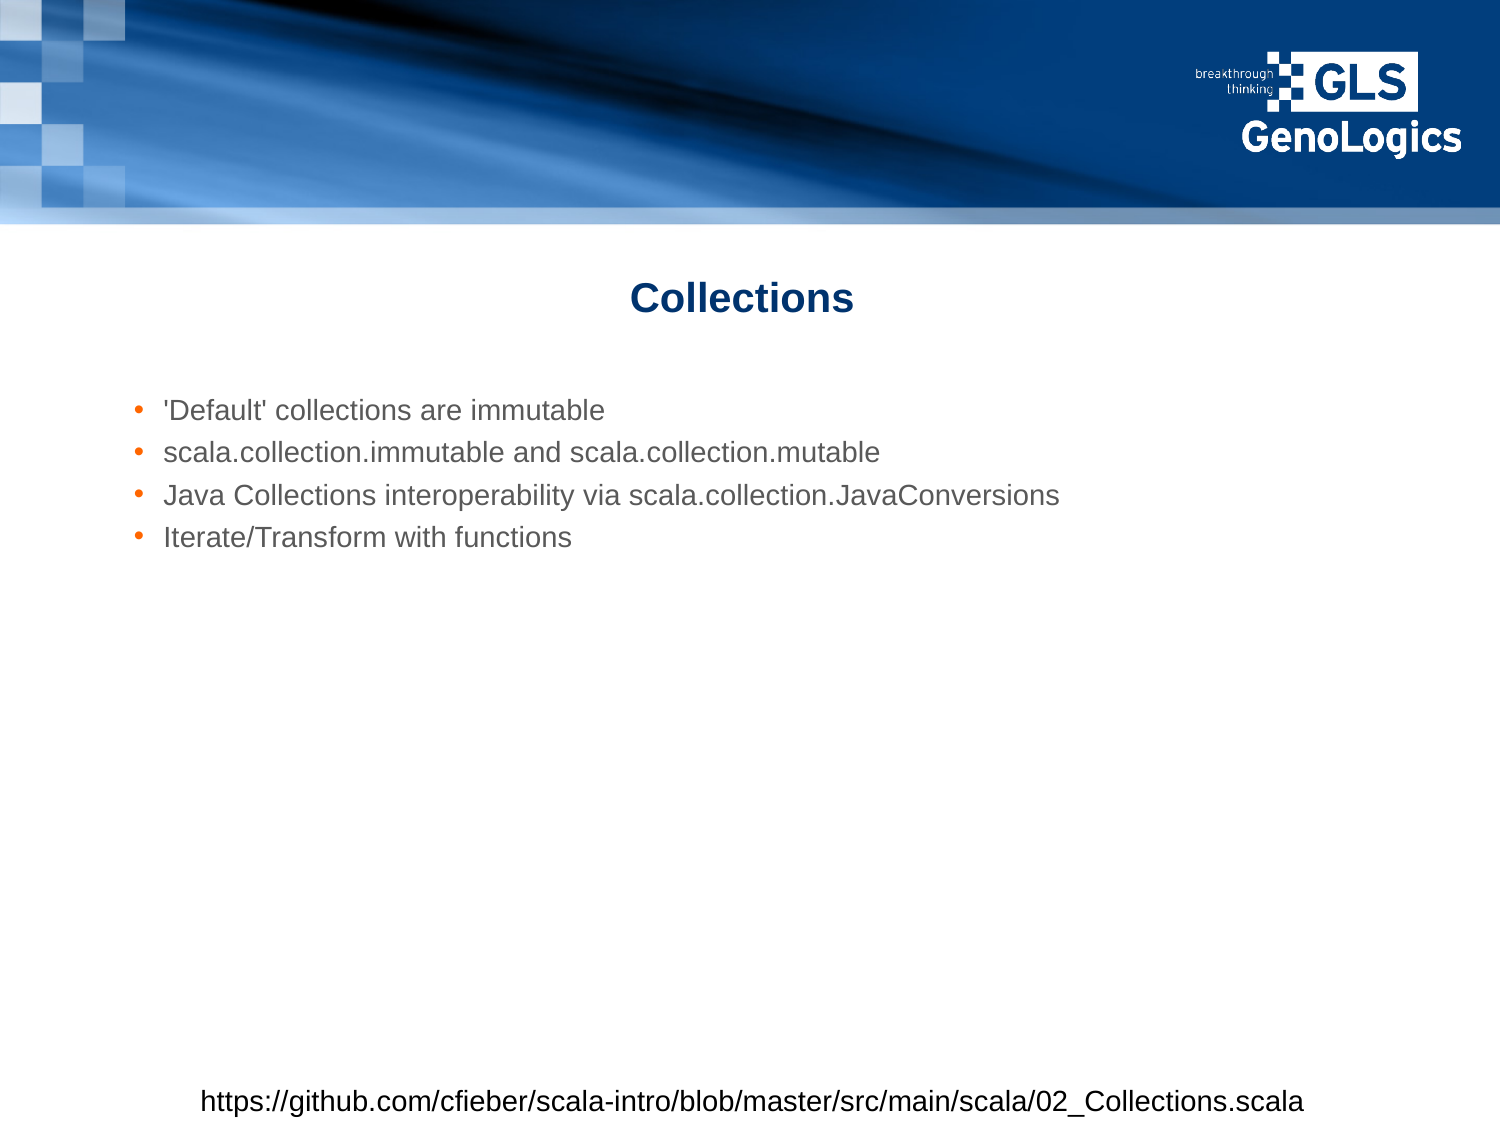

# Collections
'Default' collections are immutable
scala.collection.immutable and scala.collection.mutable
Java Collections interoperability via scala.collection.JavaConversions
Iterate/Transform with functions
https://github.com/cfieber/scala-intro/blob/master/src/main/scala/02_Collections.scala